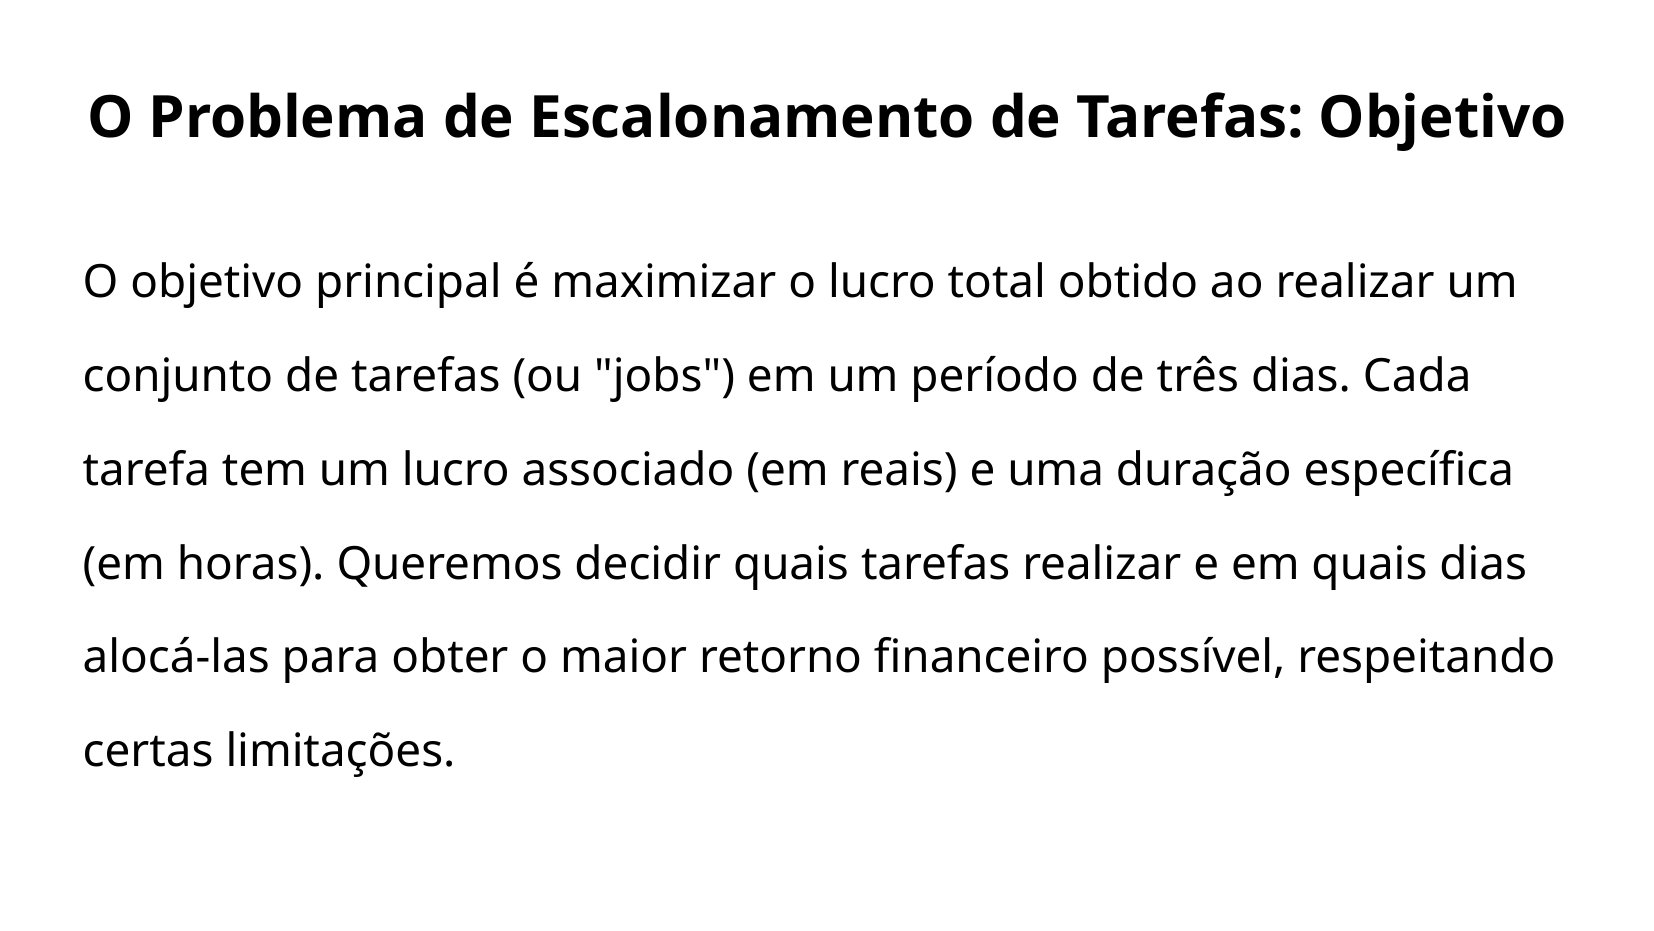

# O Problema de Escalonamento de Tarefas: Objetivo
O objetivo principal é maximizar o lucro total obtido ao realizar um conjunto de tarefas (ou "jobs") em um período de três dias. Cada tarefa tem um lucro associado (em reais) e uma duração específica (em horas). Queremos decidir quais tarefas realizar e em quais dias alocá-las para obter o maior retorno financeiro possível, respeitando certas limitações.